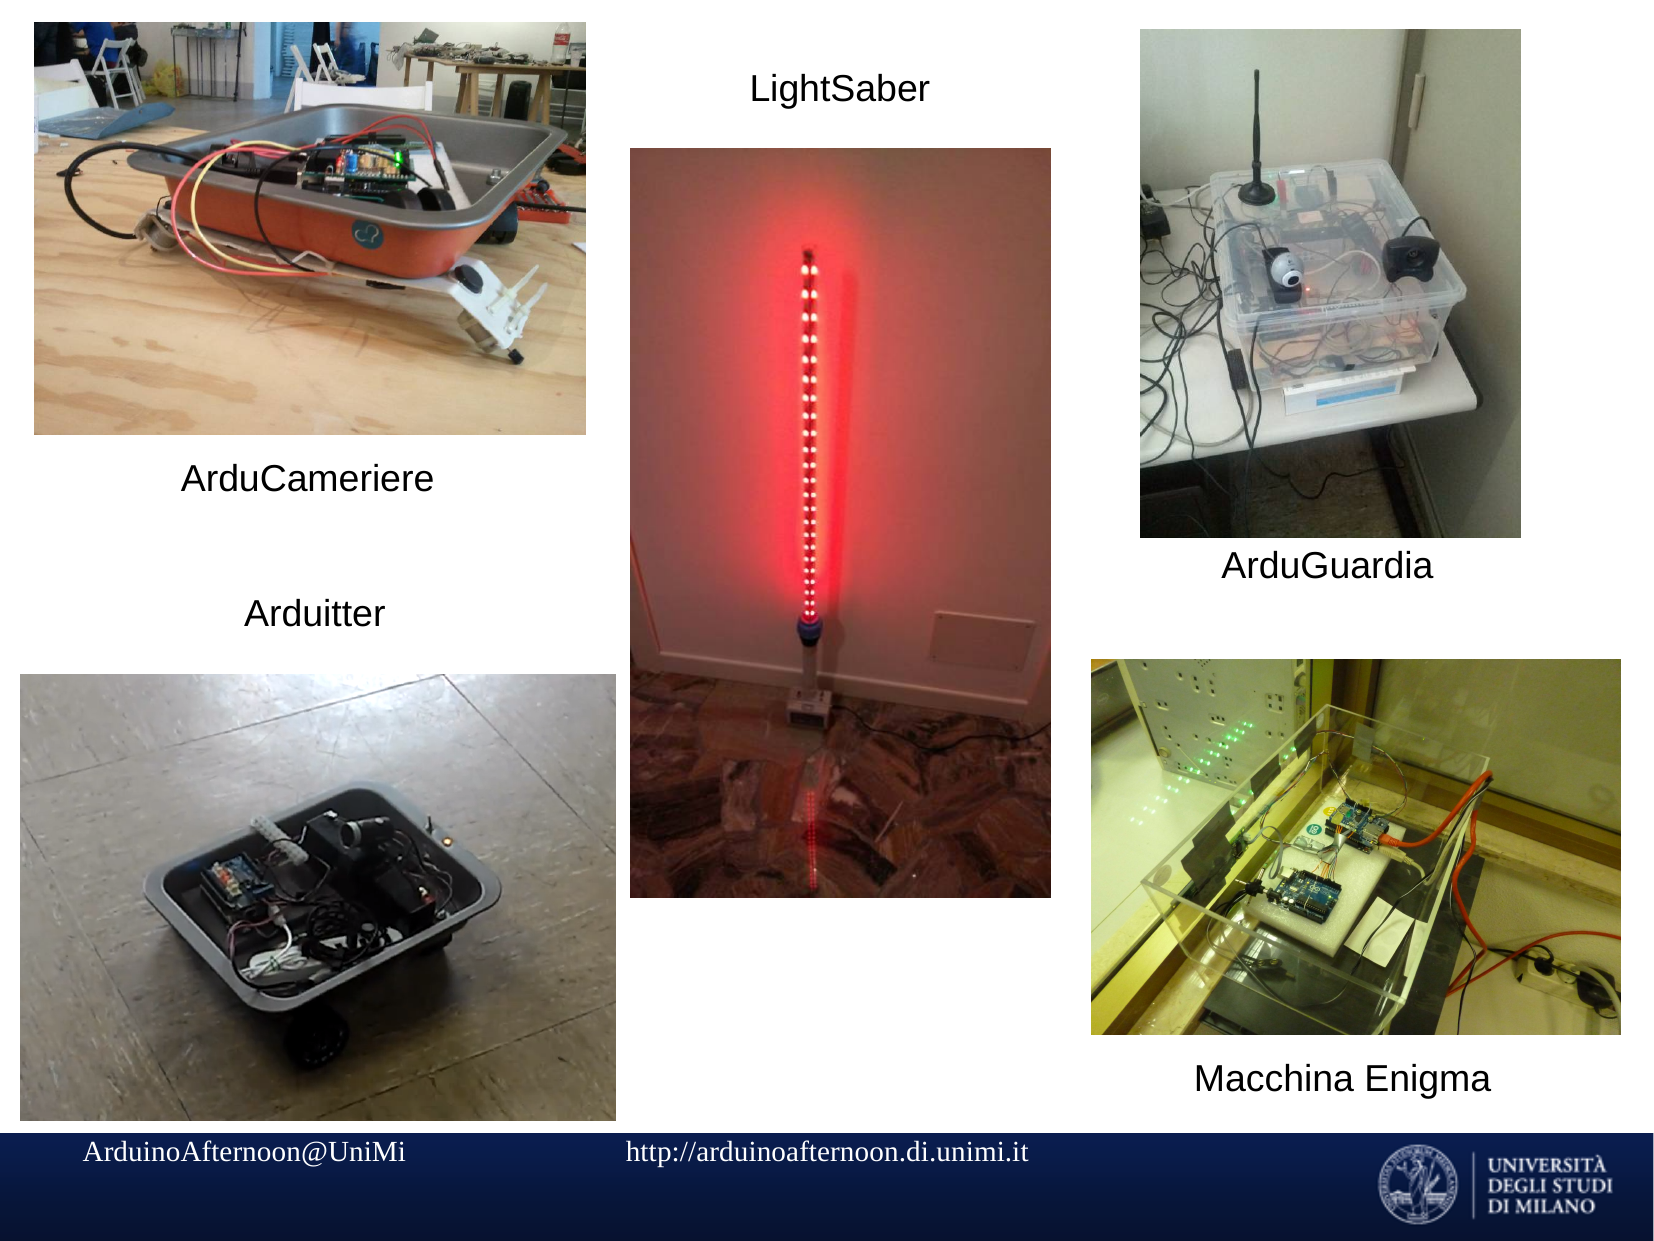

LightSaber
ArduCameriere
ArduGuardia
Arduitter
Macchina Enigma
ArduinoAfternoon@UniMi
http://arduinoafternoon.di.unimi.it